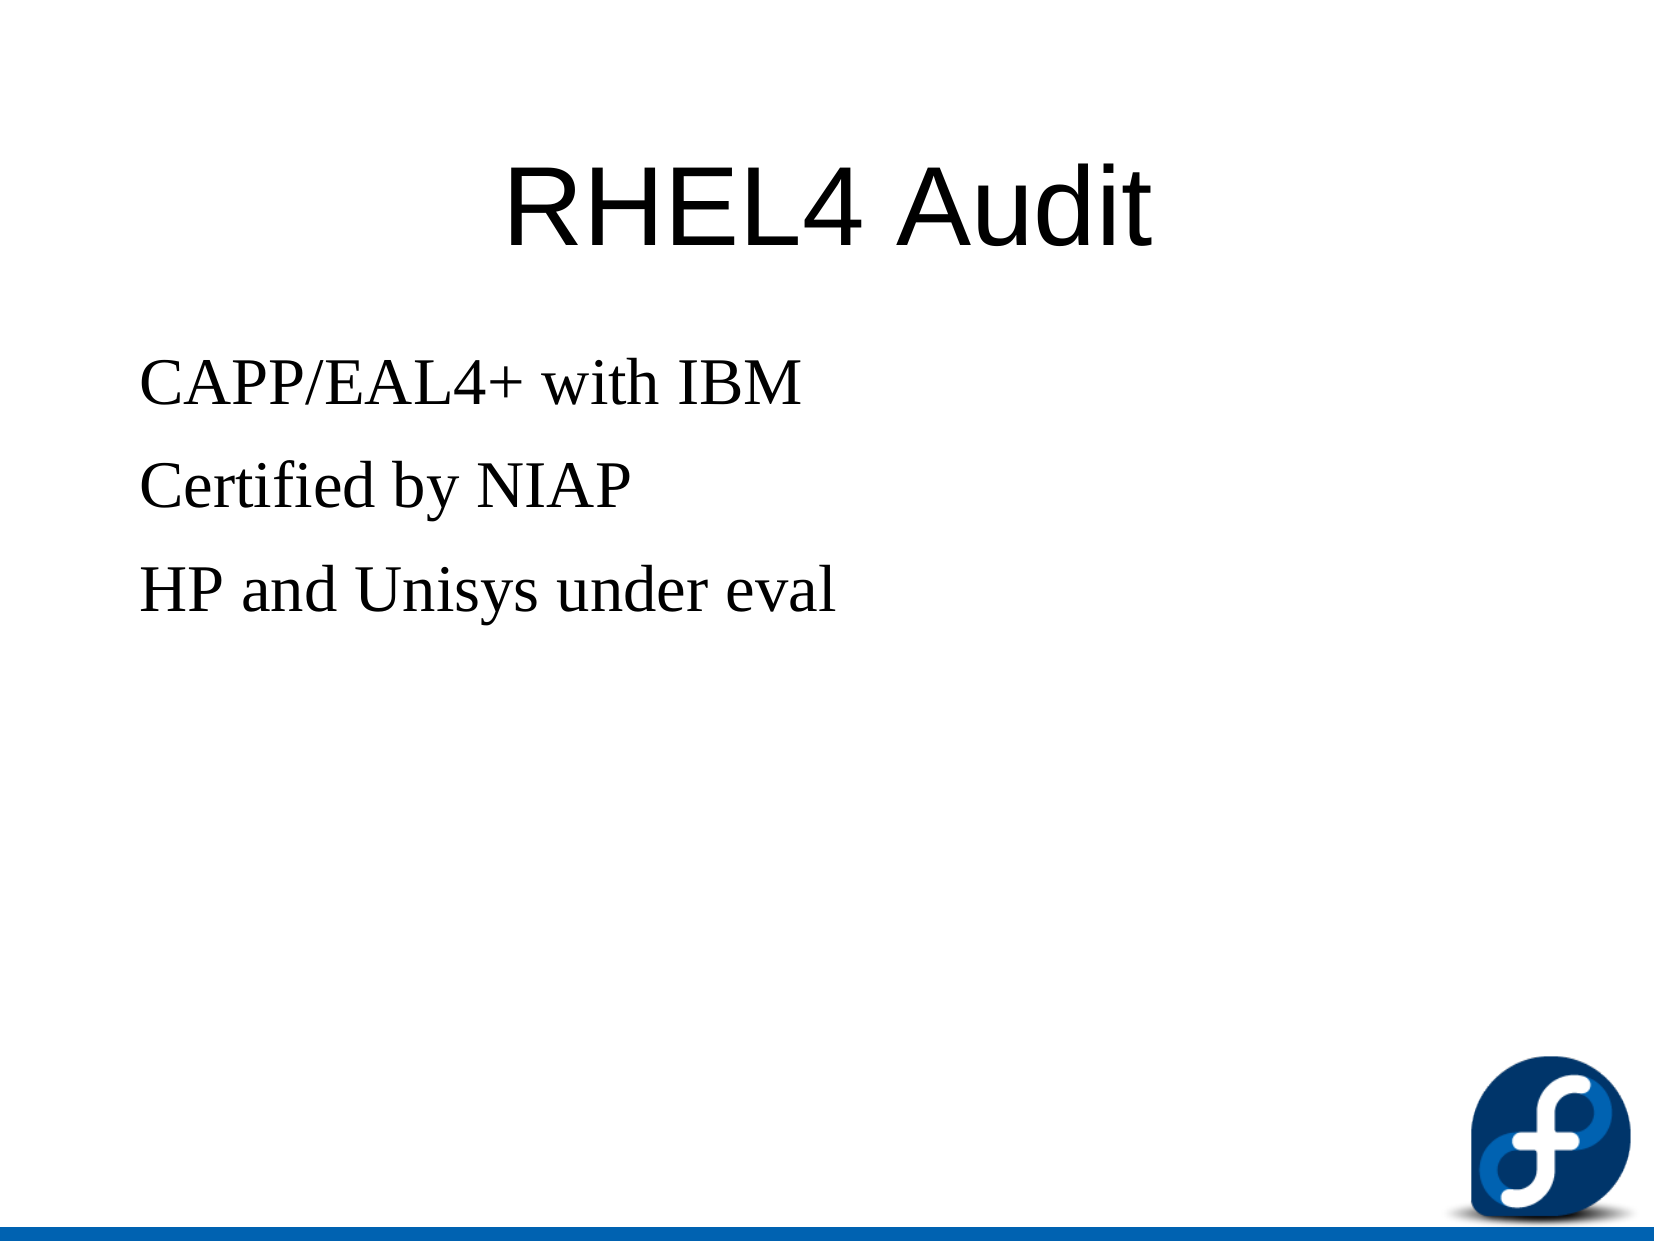

# RHEL4 Audit
CAPP/EAL4+ with IBM
Certified by NIAP
HP and Unisys under eval